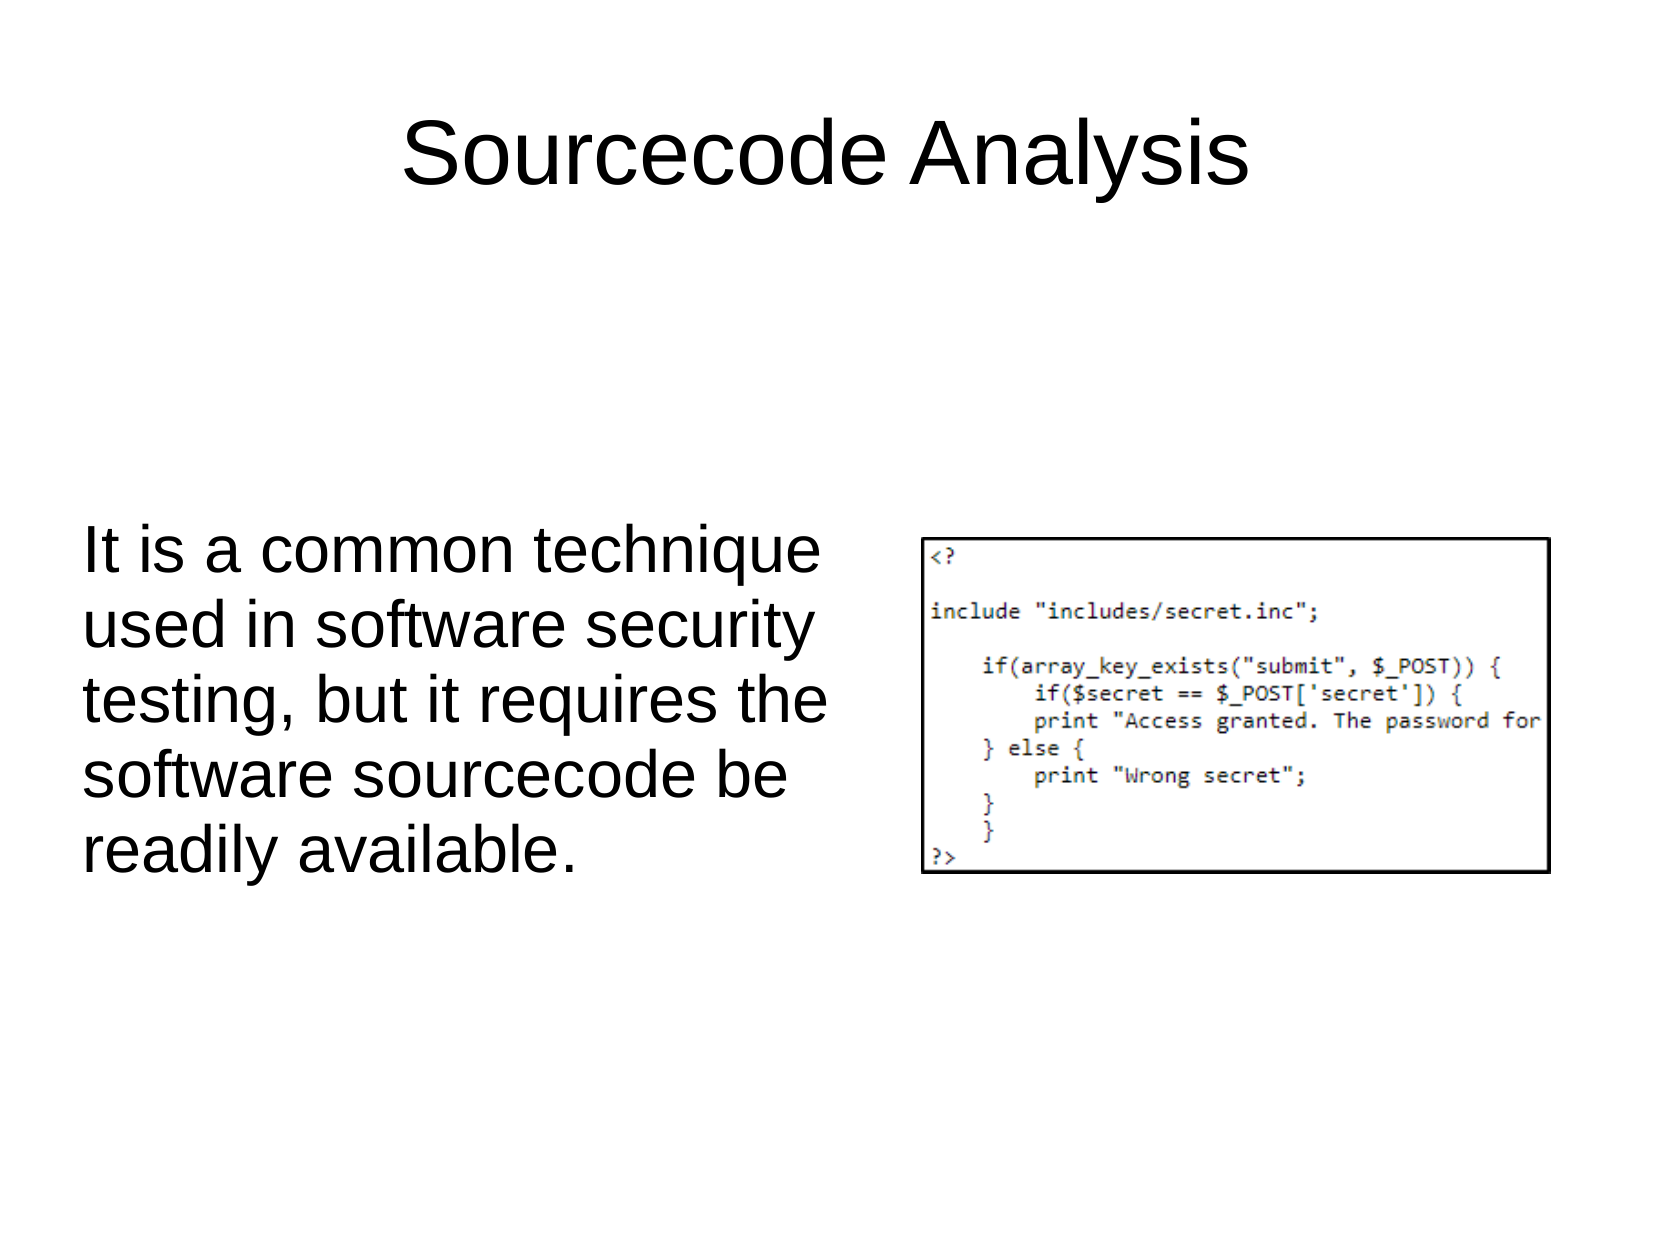

# Sourcecode Analysis
It is a common technique
used in software security
testing, but it requires the
software sourcecode be
readily available.